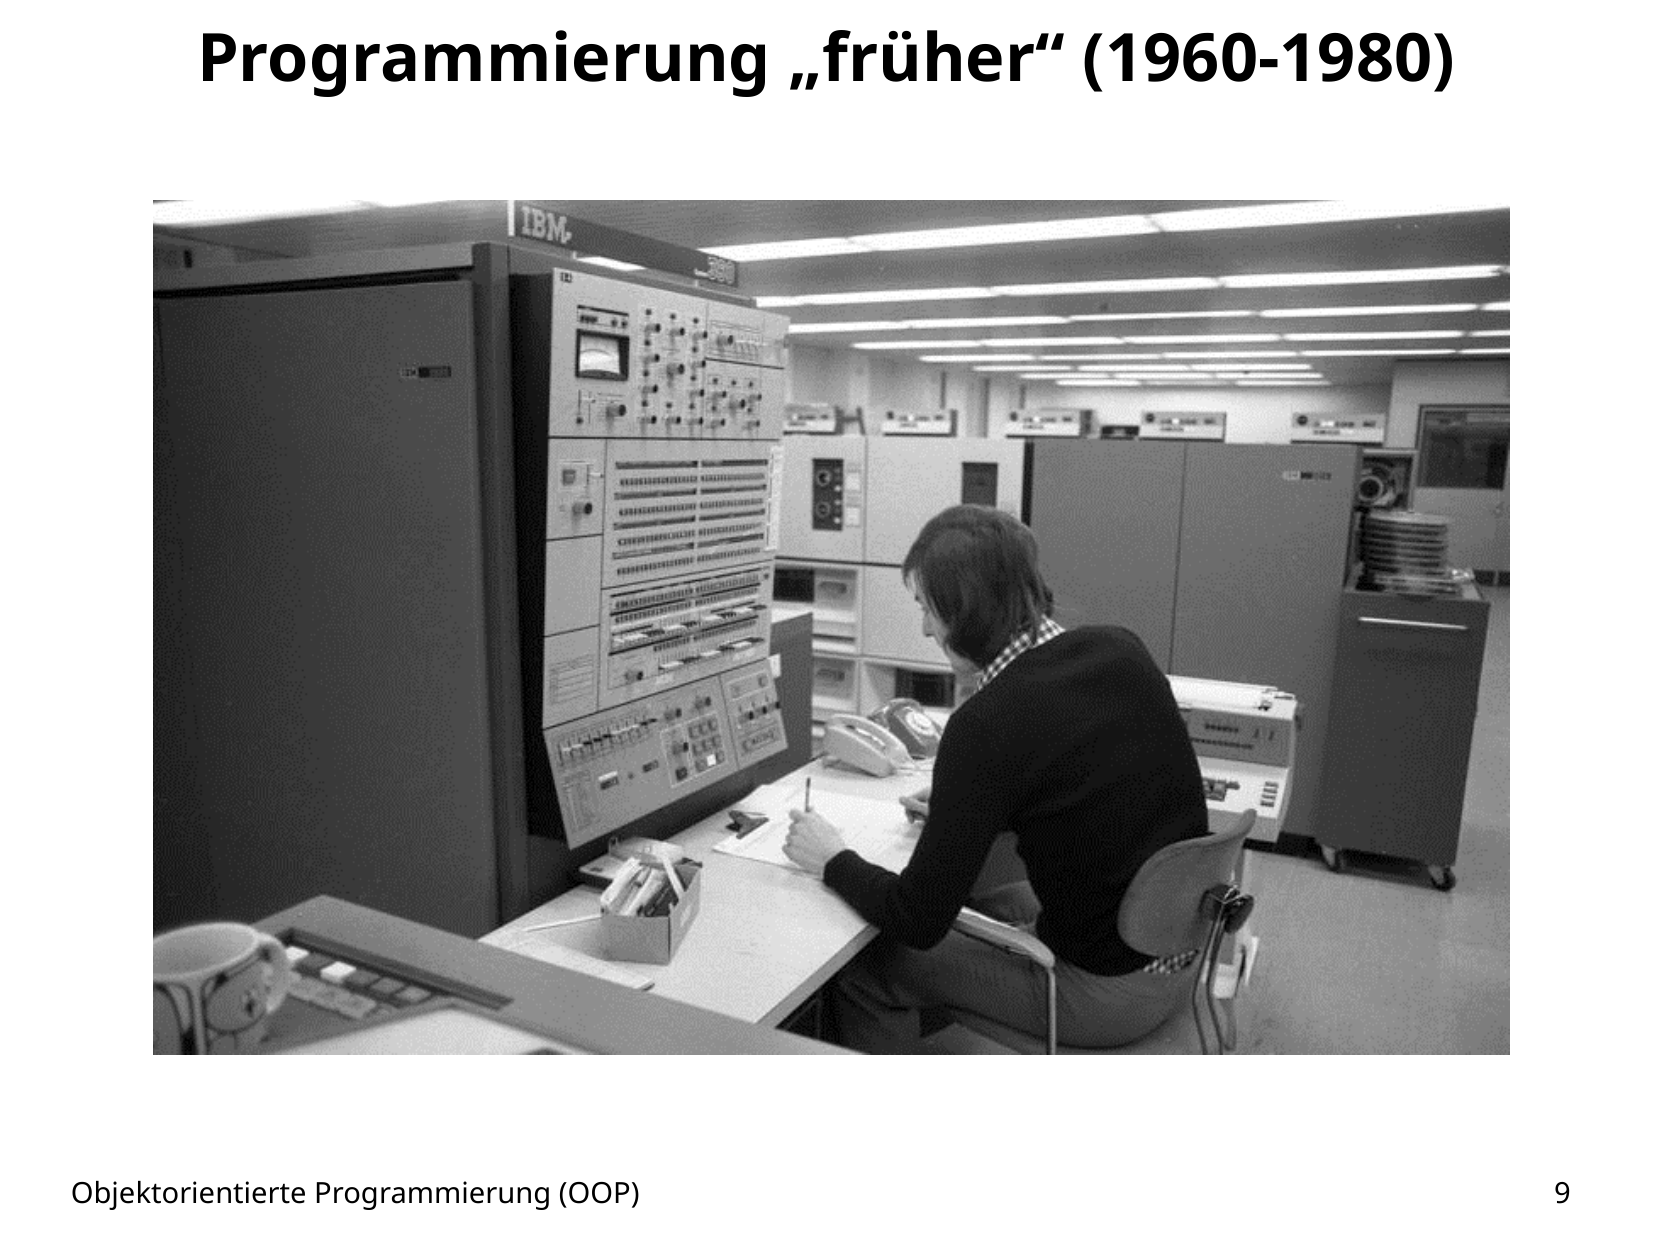

# Programmierung „früher“ (1960-1980)
Objektorientierte Programmierung (OOP)
9